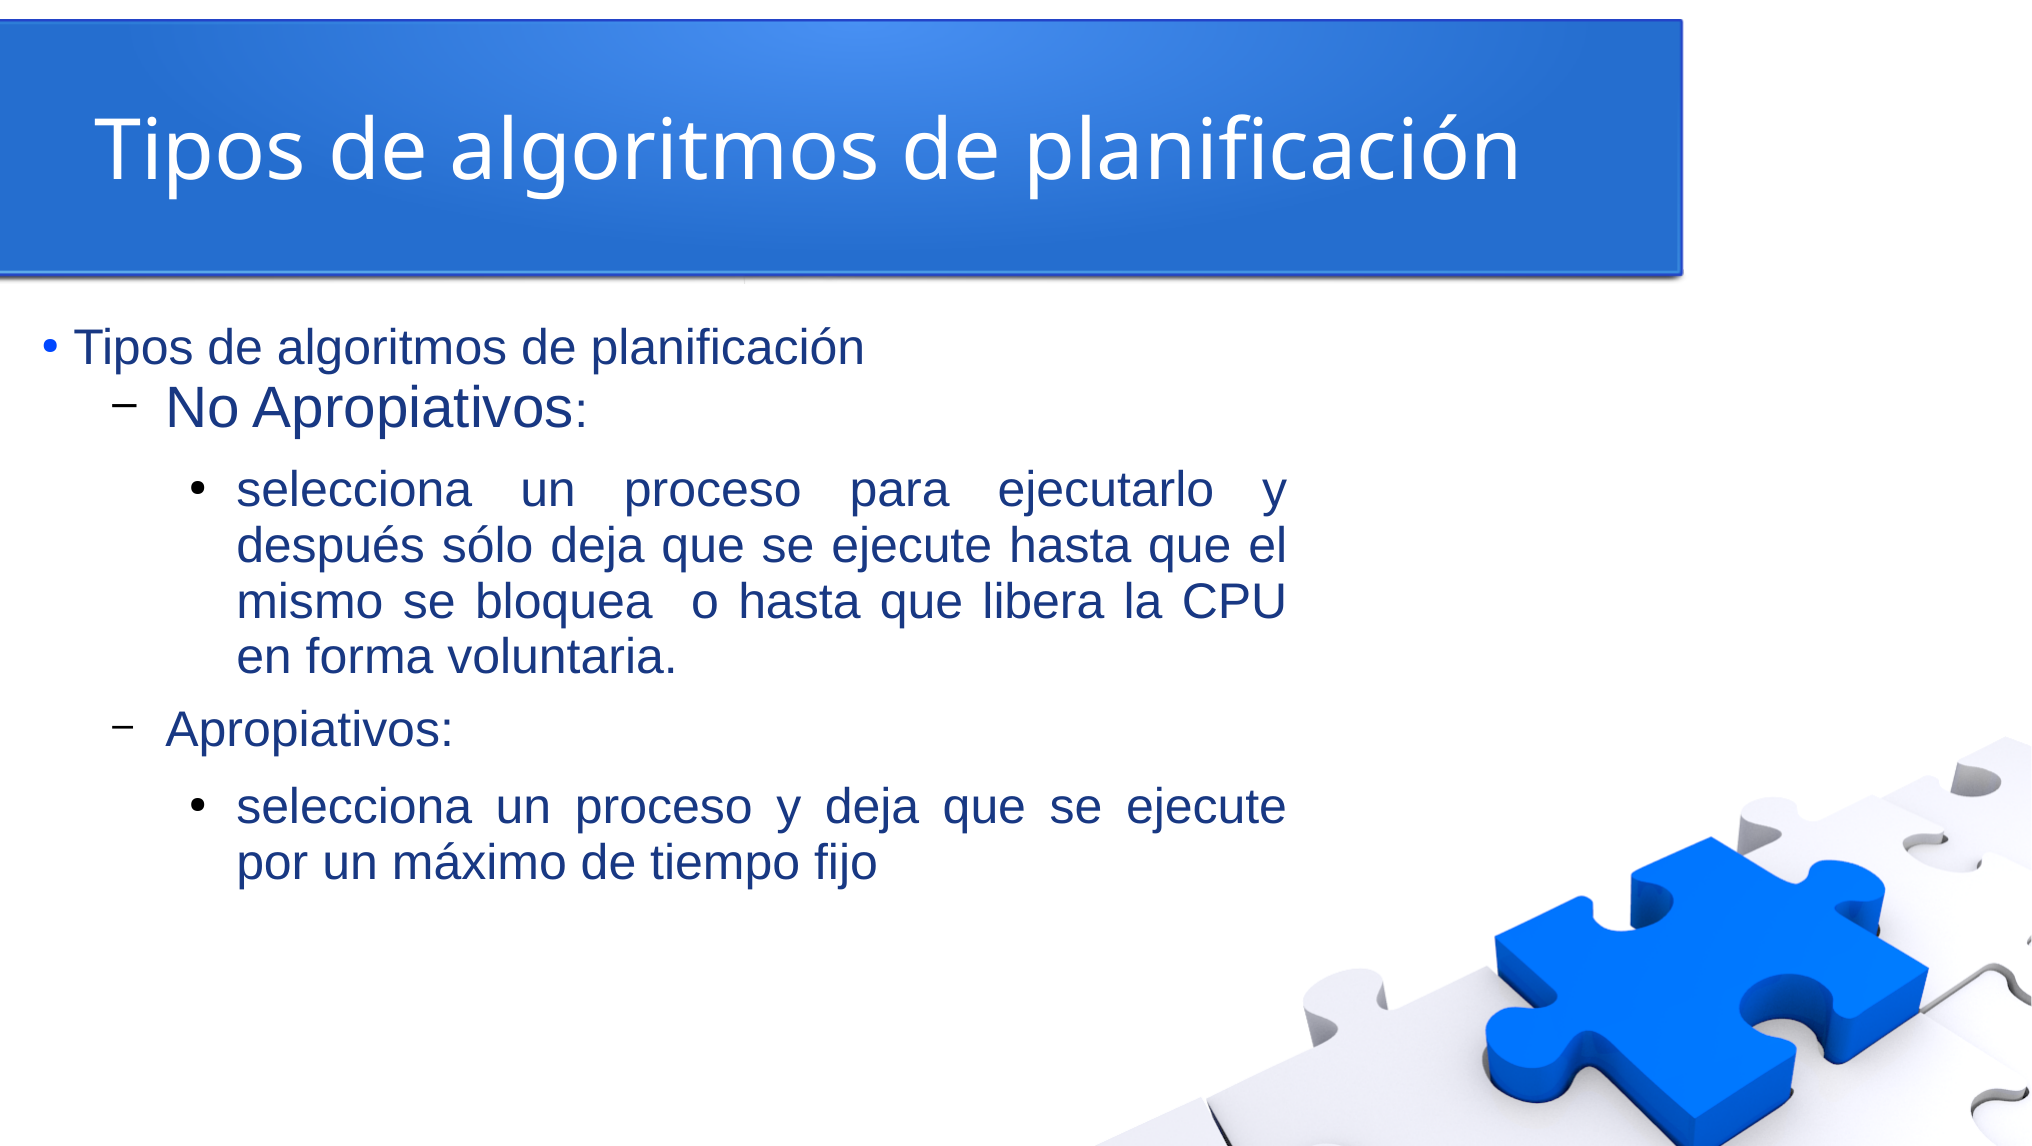

Tipos de algoritmos de planificación
 Tipos de algoritmos de planificación
No Apropiativos:
selecciona un proceso para ejecutarlo y después sólo deja que se ejecute hasta que el mismo se bloquea o hasta que libera la CPU en forma voluntaria.
Apropiativos:
selecciona un proceso y deja que se ejecute por un máximo de tiempo fijo
# Clean & simple